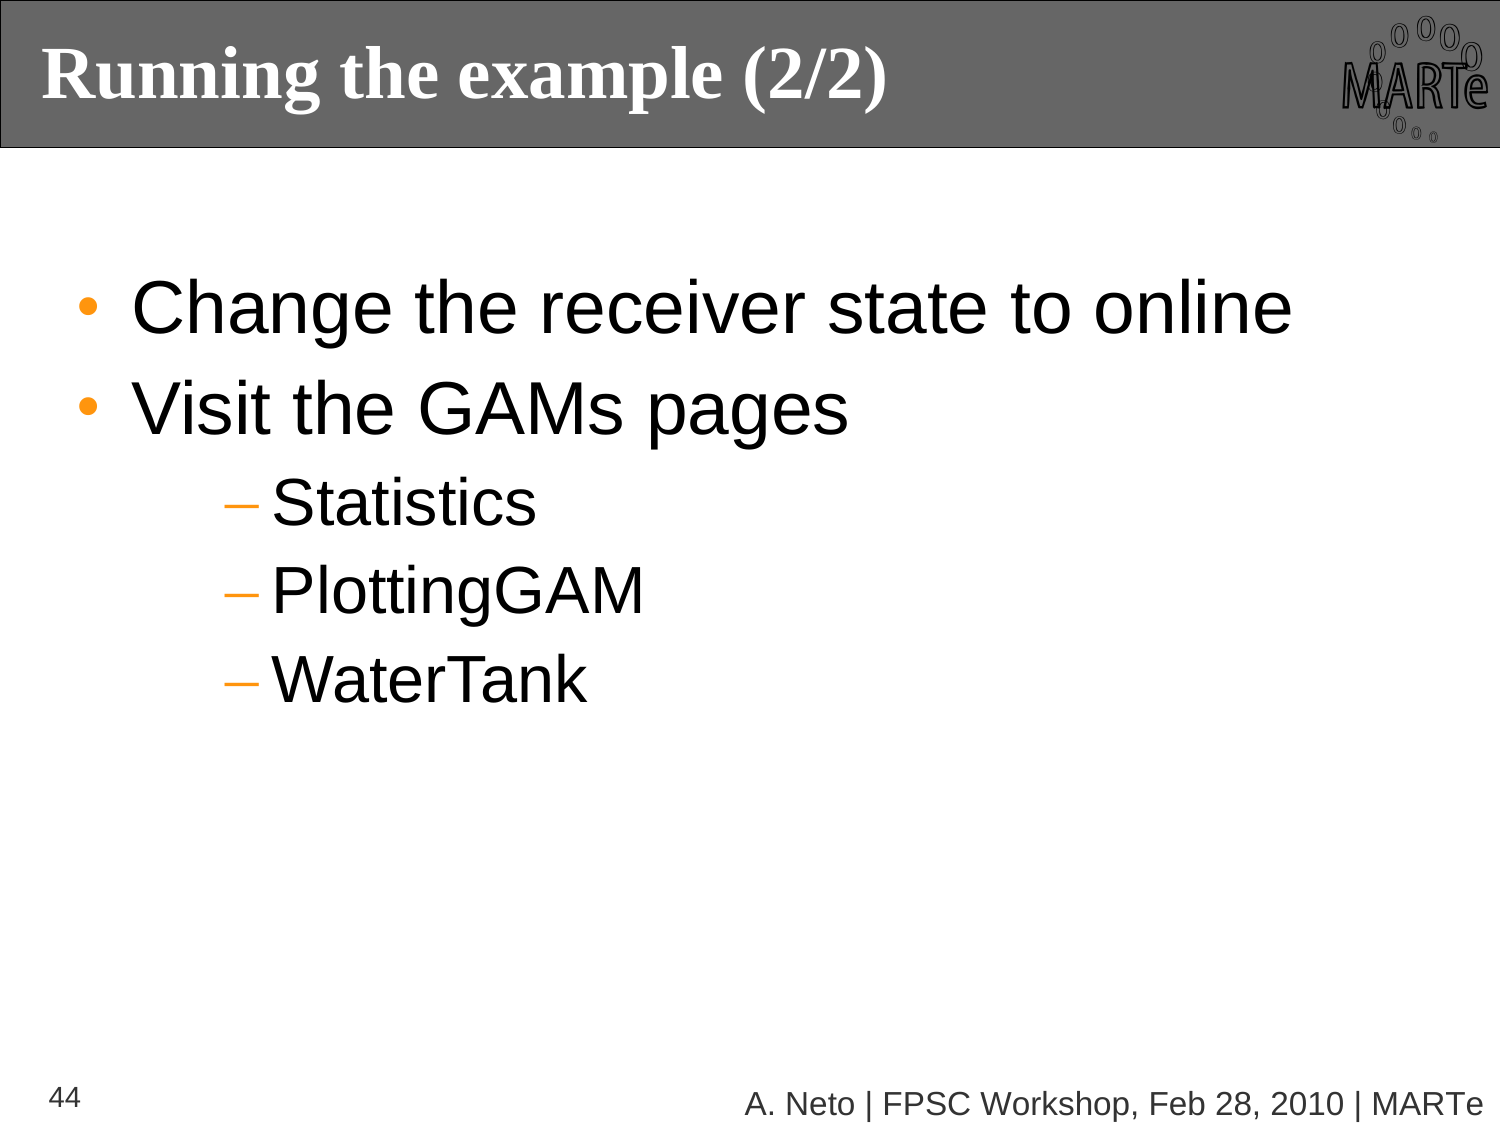

# Running the example (2/2)
Change the receiver state to online
Visit the GAMs pages
Statistics
PlottingGAM
WaterTank